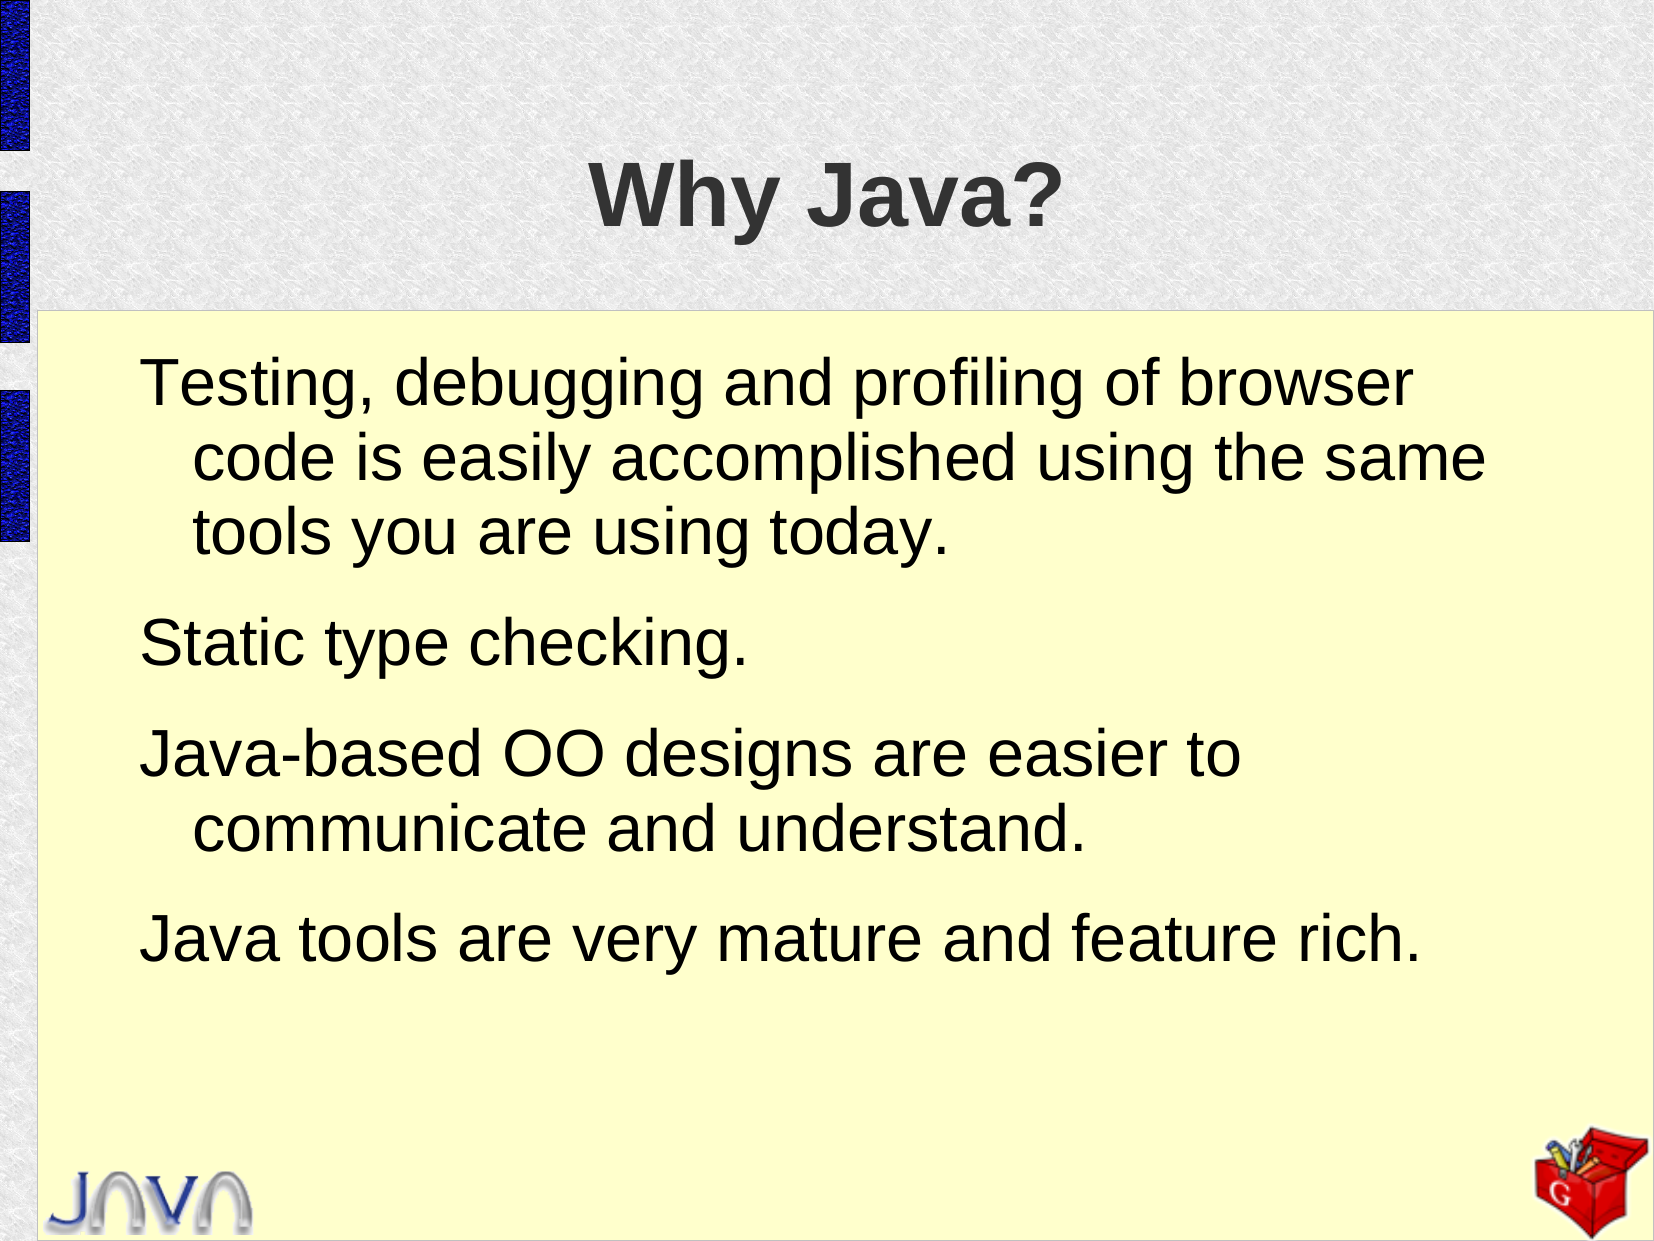

# Why Java?
Testing, debugging and profiling of browser code is easily accomplished using the same tools you are using today.
Static type checking.
Java-based OO designs are easier to communicate and understand.
Java tools are very mature and feature rich.